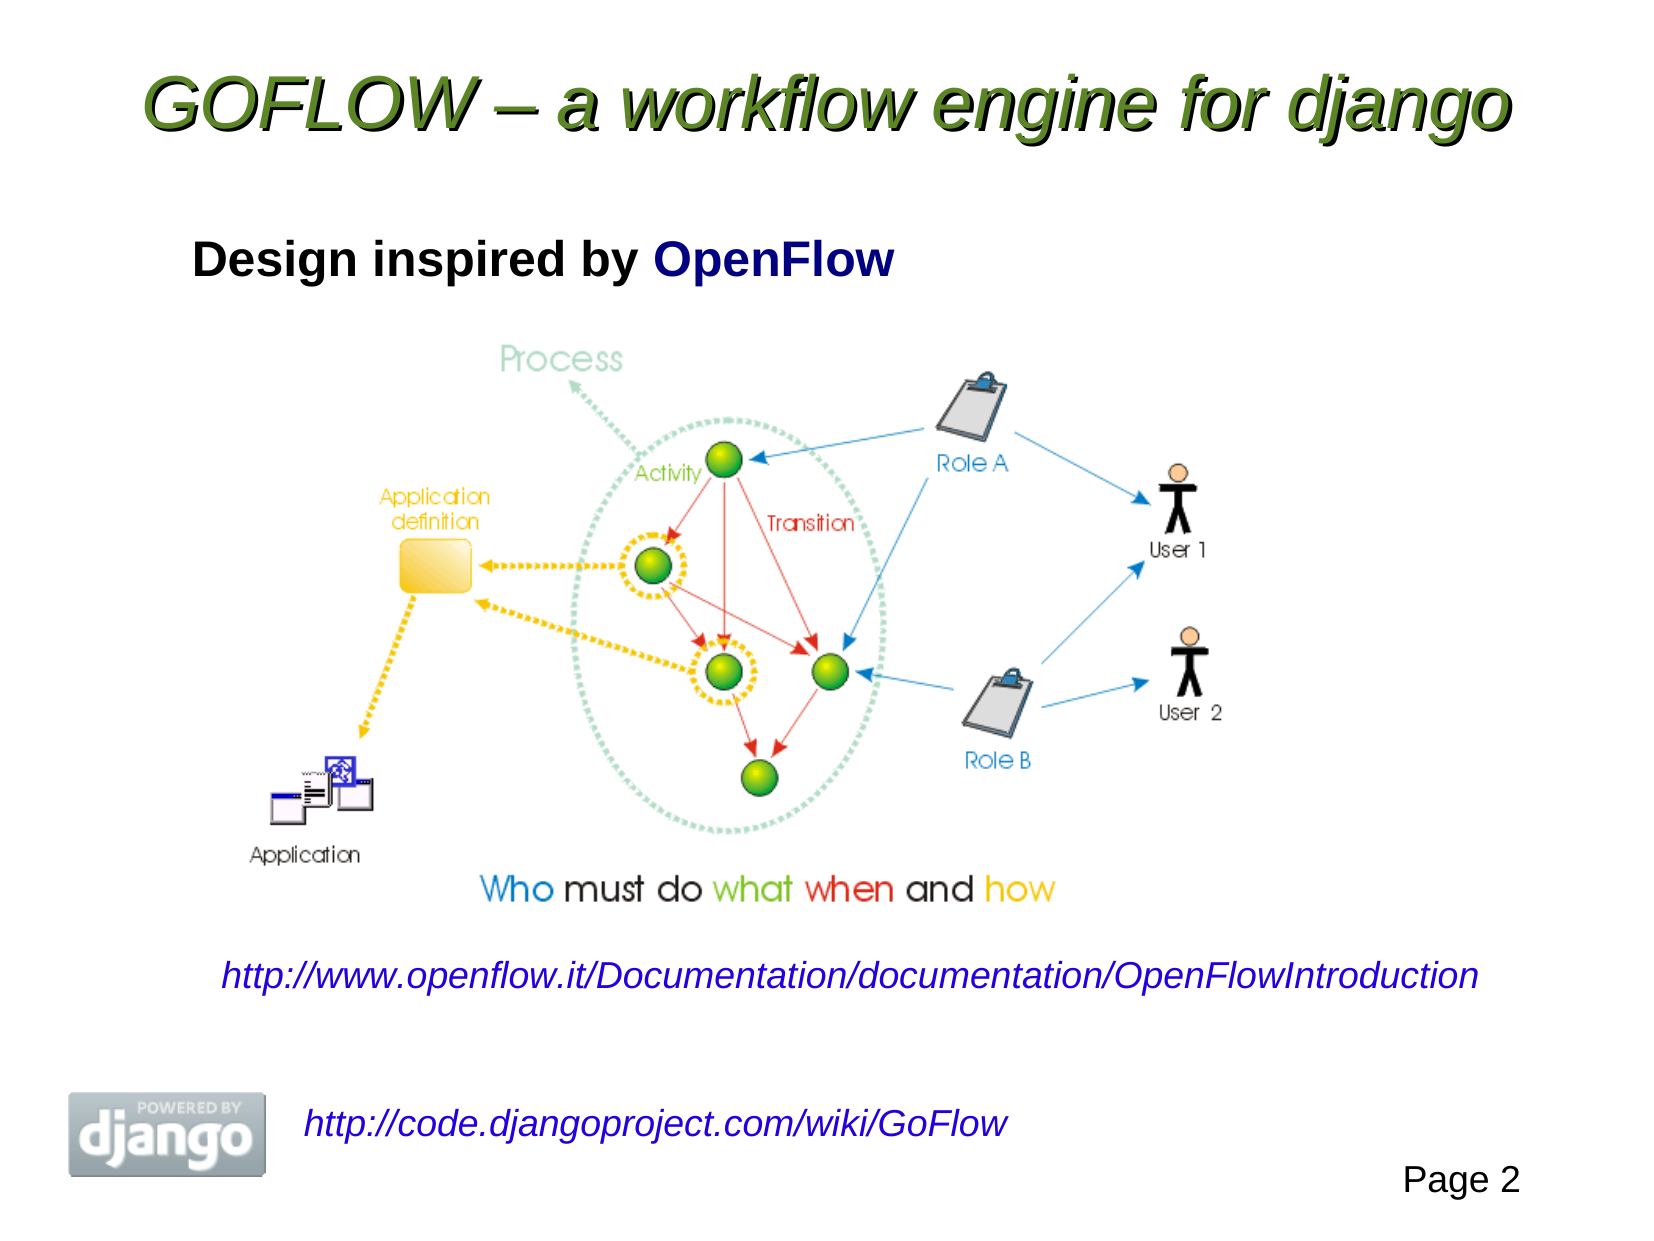

# GOFLOW – a workflow engine for django
Design inspired by OpenFlow
http://www.openflow.it/Documentation/documentation/OpenFlowIntroduction
http://code.djangoproject.com/wiki/GoFlow
Page